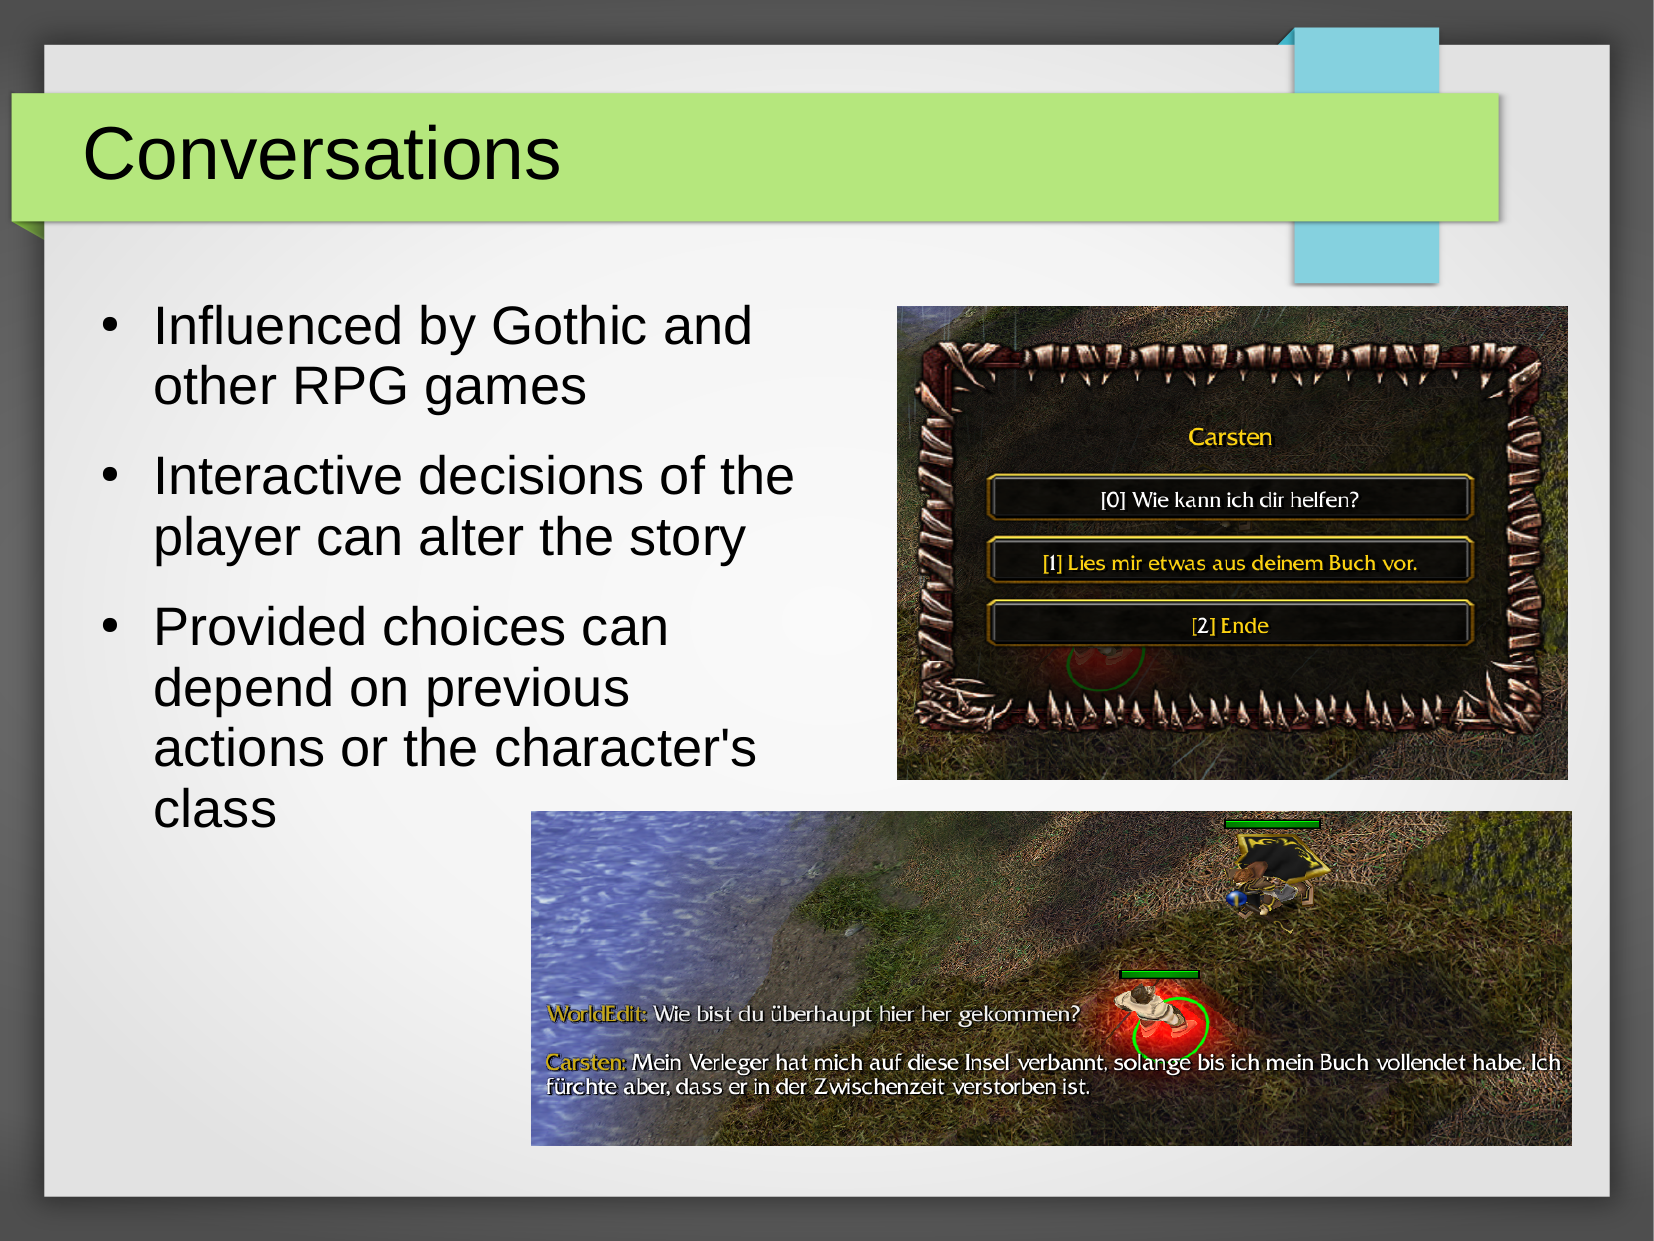

# Conversations
Influenced by Gothic and other RPG games
Interactive decisions of the player can alter the story
Provided choices can depend on previous actions or the character's class